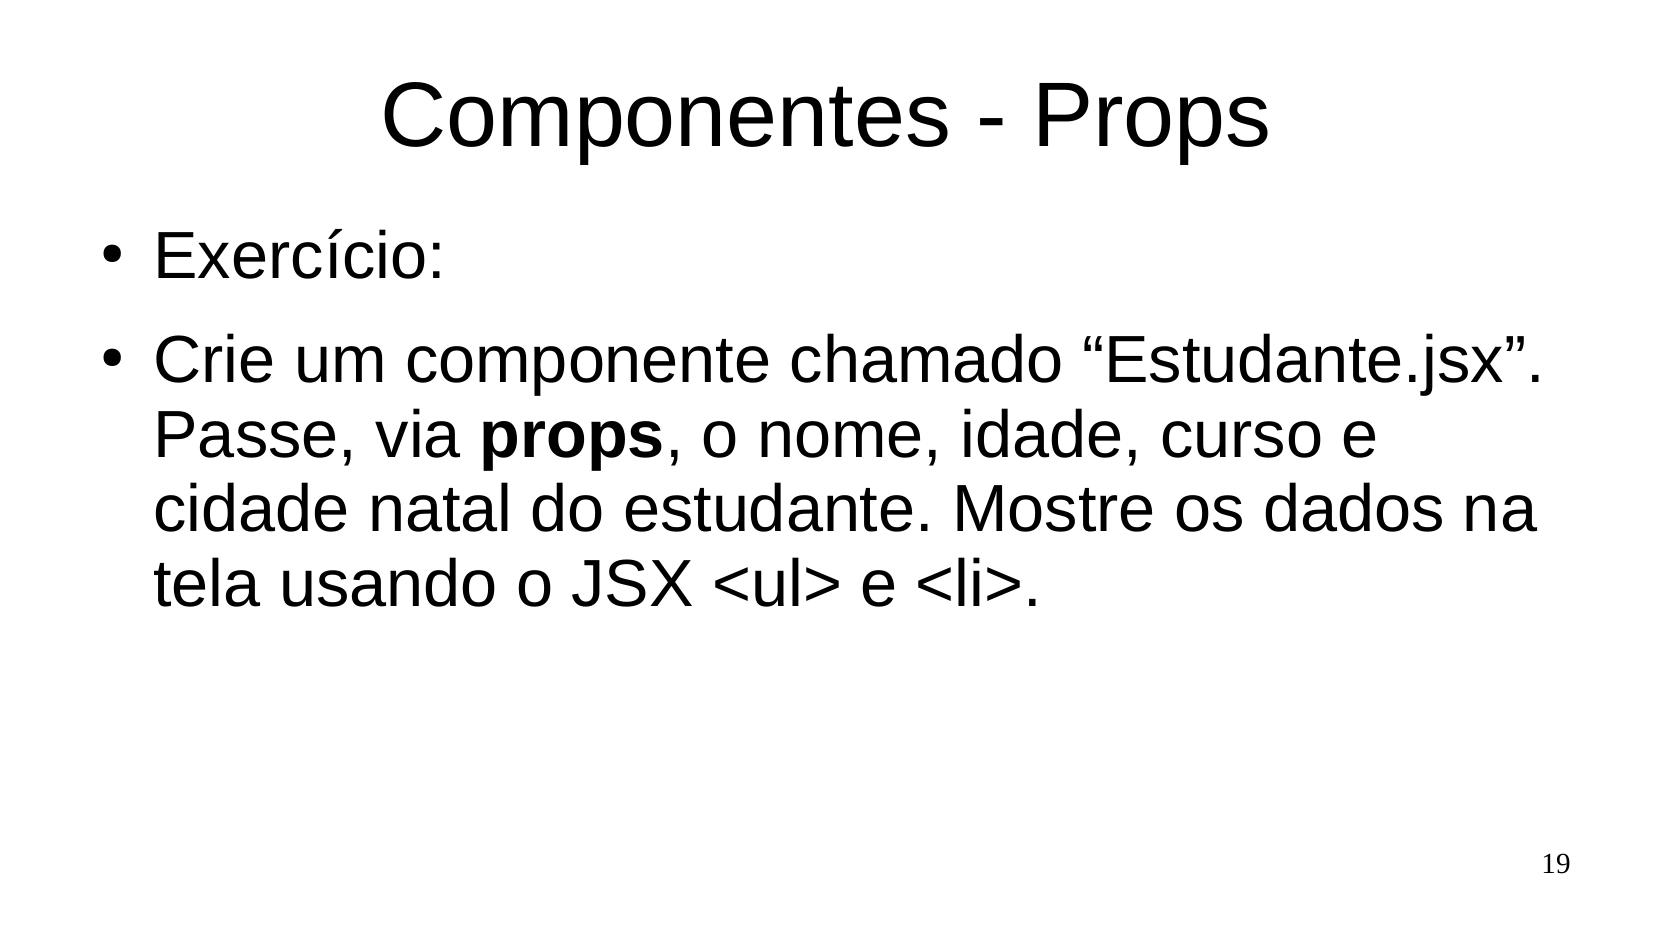

# Componentes - Props
Exercício:
Crie um componente chamado “Estudante.jsx”. Passe, via props, o nome, idade, curso e cidade natal do estudante. Mostre os dados na tela usando o JSX <ul> e <li>.
19